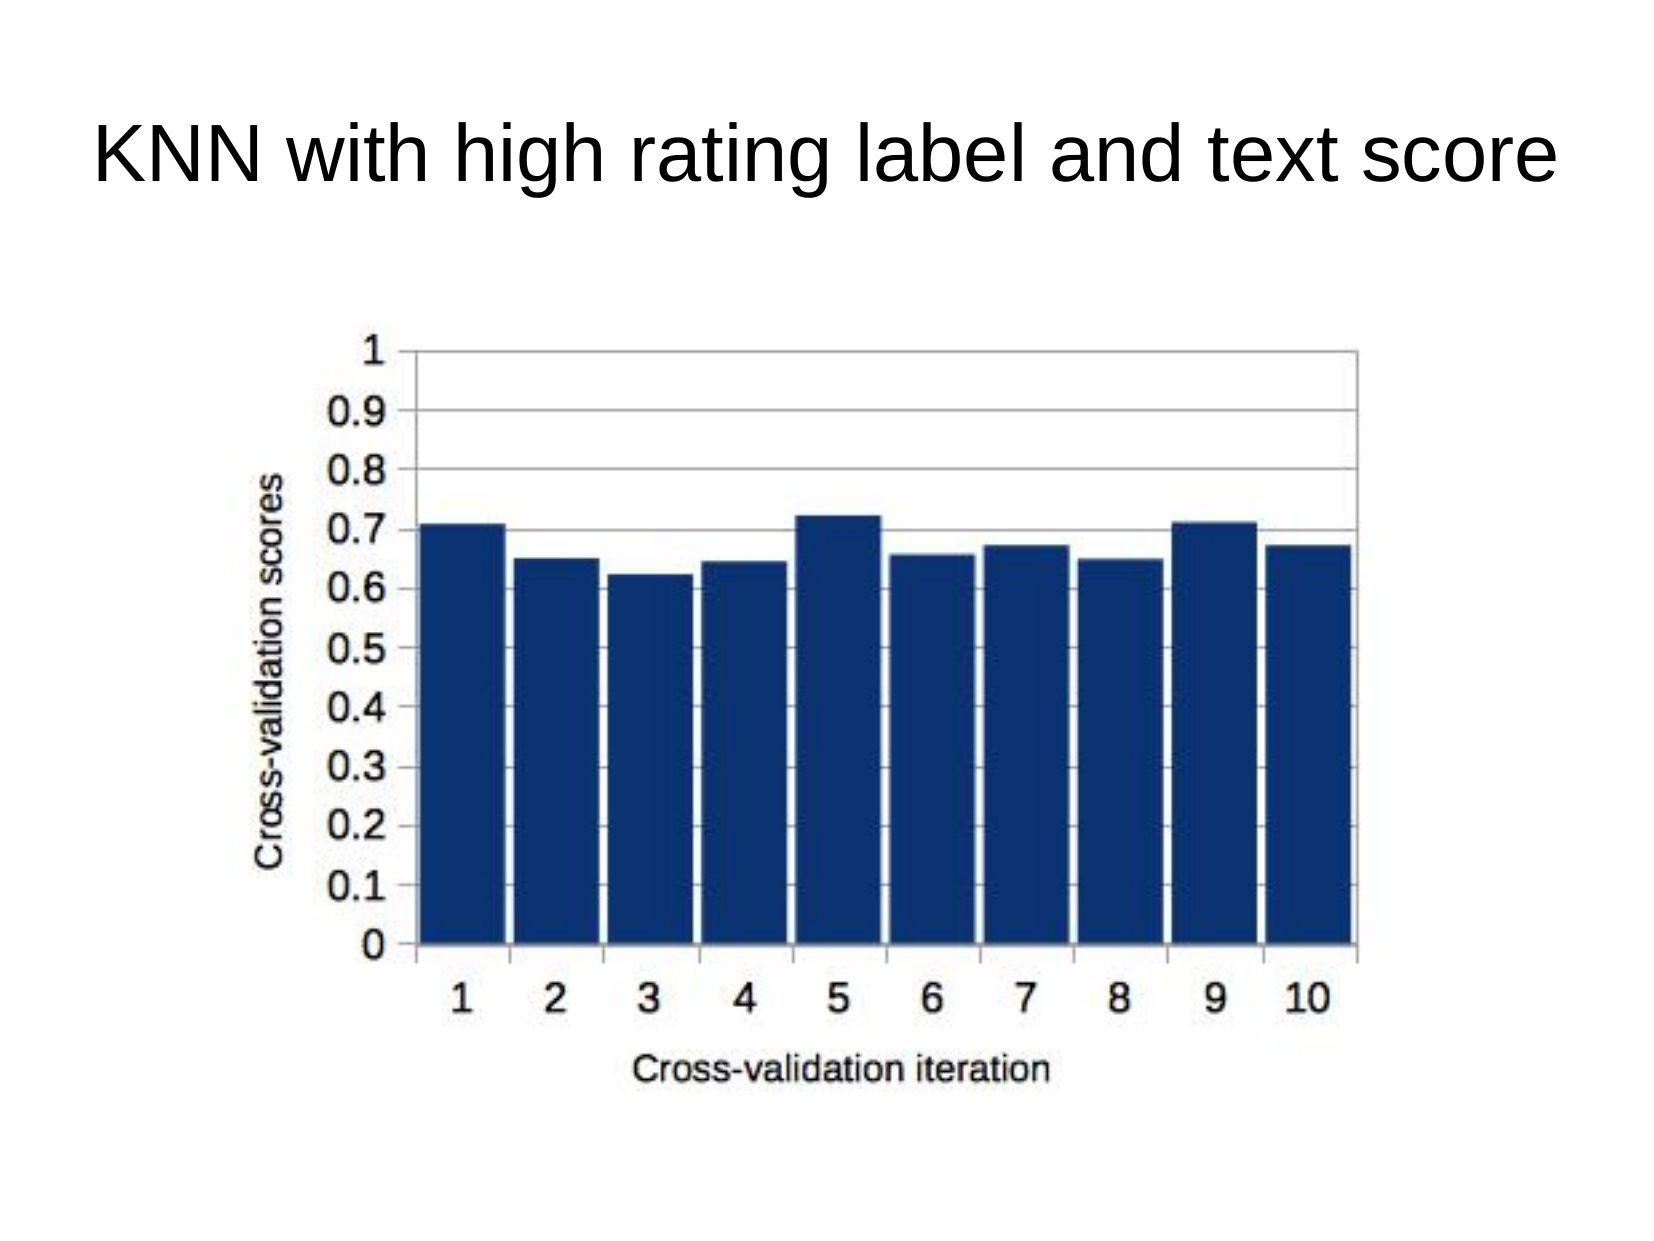

# KNN with high rating label and text score